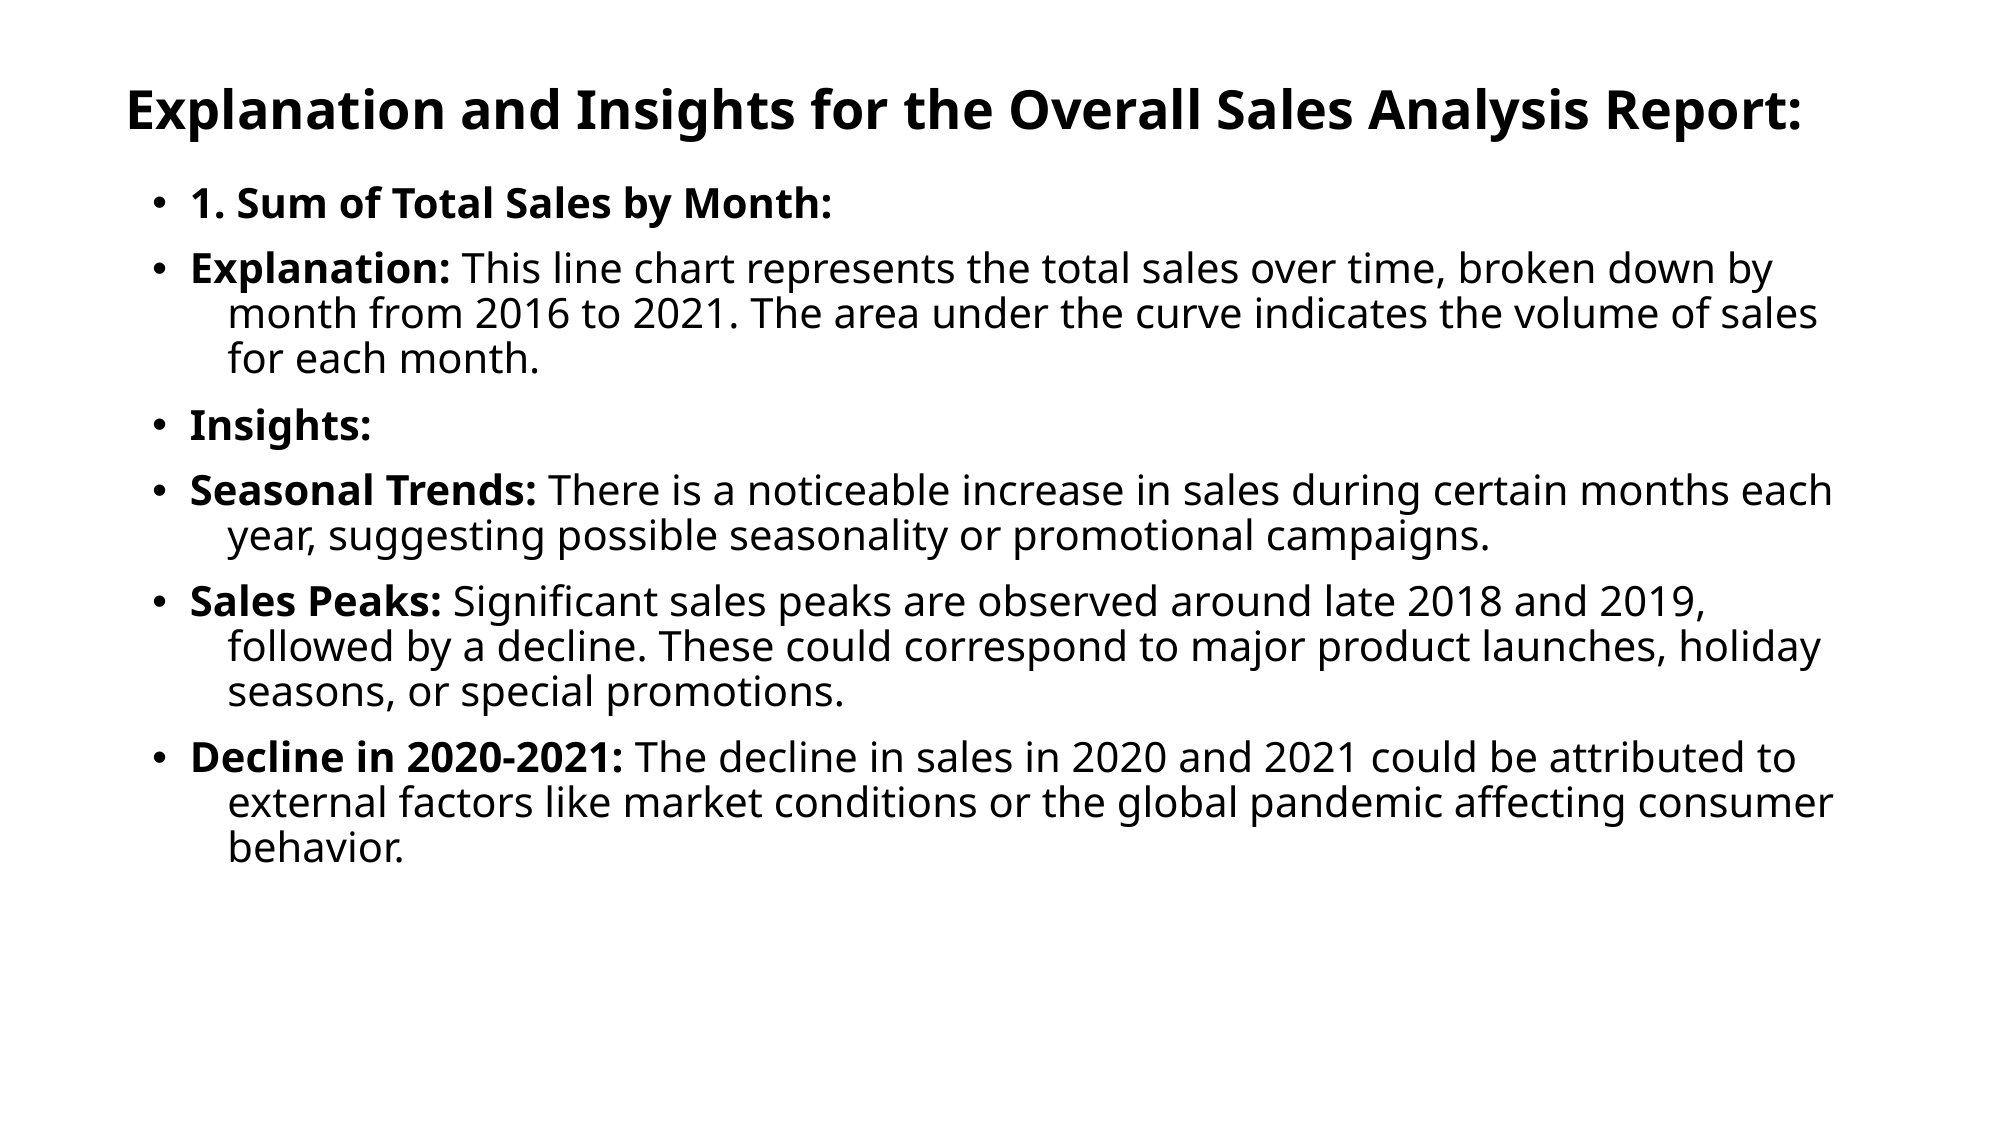

# Explanation and Insights for the Overall Sales Analysis Report:
1. Sum of Total Sales by Month:
Explanation: This line chart represents the total sales over time, broken down by month from 2016 to 2021. The area under the curve indicates the volume of sales for each month.
Insights:
Seasonal Trends: There is a noticeable increase in sales during certain months each year, suggesting possible seasonality or promotional campaigns.
Sales Peaks: Significant sales peaks are observed around late 2018 and 2019, followed by a decline. These could correspond to major product launches, holiday seasons, or special promotions.
Decline in 2020-2021: The decline in sales in 2020 and 2021 could be attributed to external factors like market conditions or the global pandemic affecting consumer behavior.